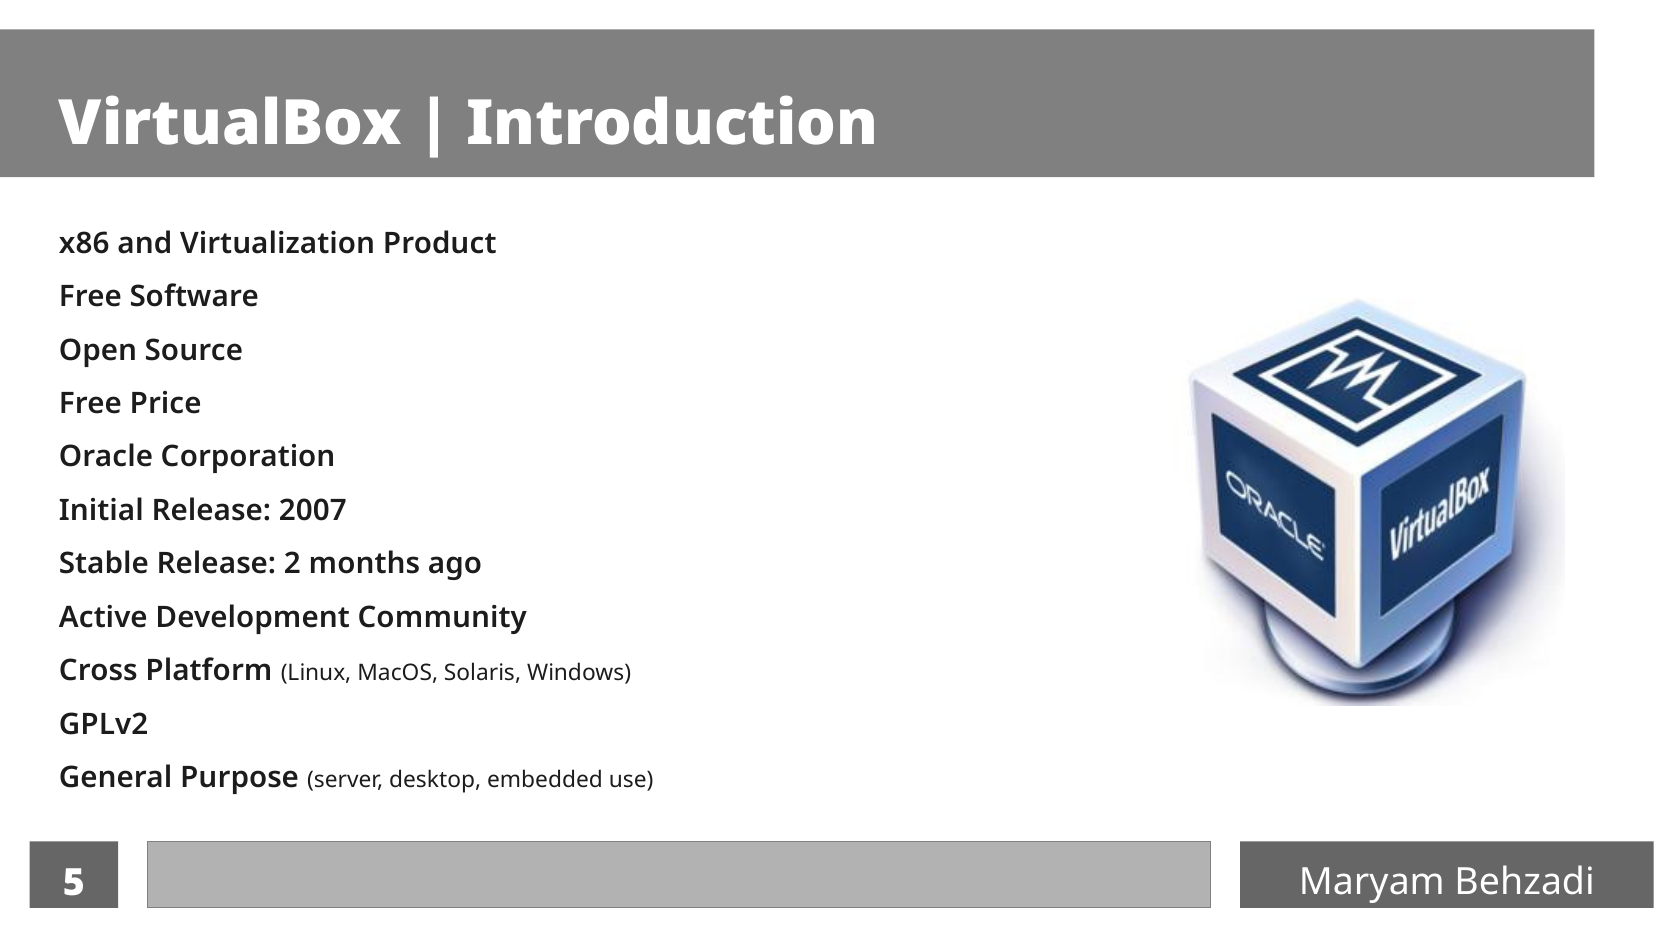

# VirtualBox | Introduction
x86 and Virtualization Product
Free Software
Open Source
Free Price
Oracle Corporation
Initial Release: 2007
Stable Release: 2 months ago
Active Development Community
Cross Platform (Linux, MacOS, Solaris, Windows)
GPLv2
General Purpose (server, desktop, embedded use)
5